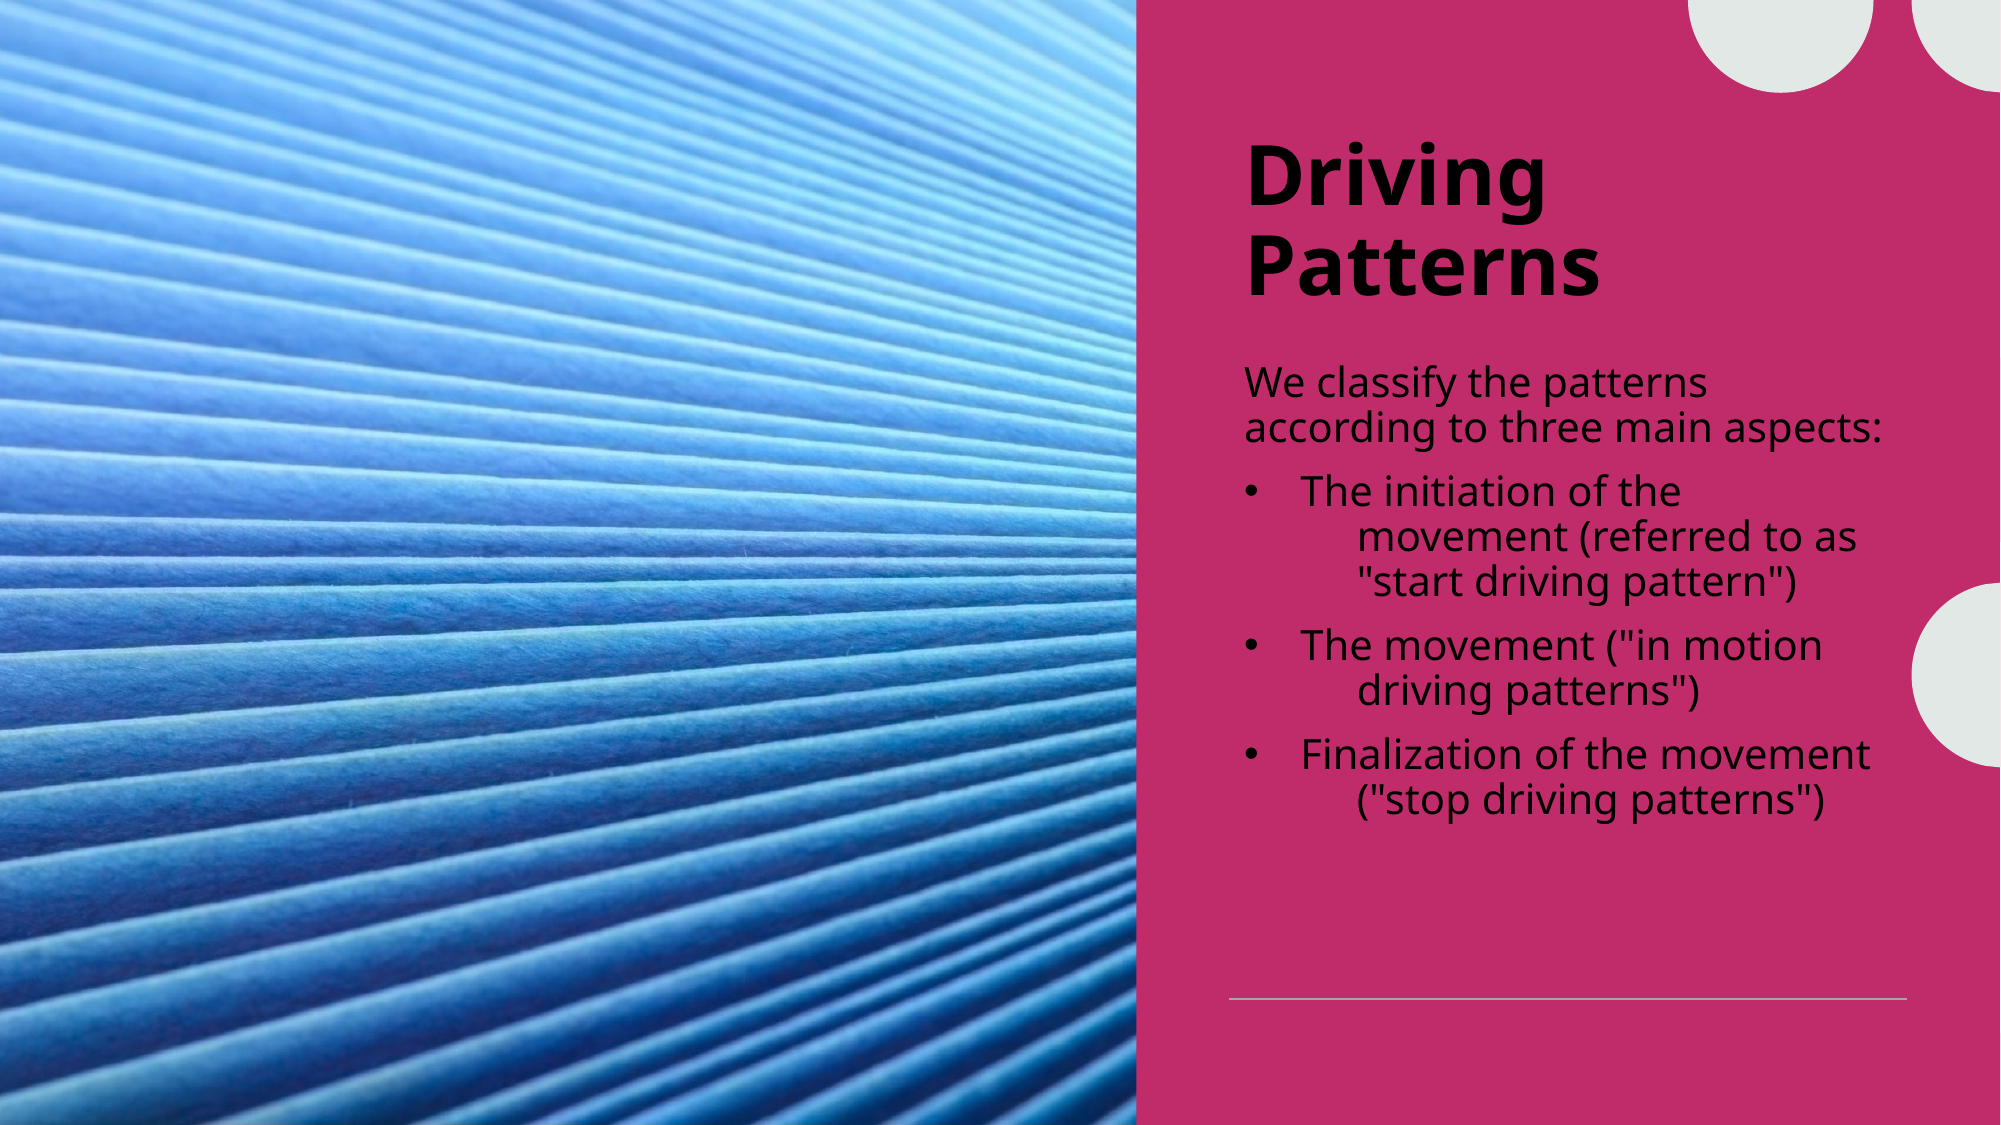

# Driving Patterns
We classify the patterns according to three main aspects:
The initiation of the movement (referred to as "start driving pattern")
The movement ("in motion driving patterns")
Finalization of the movement ("stop driving patterns")